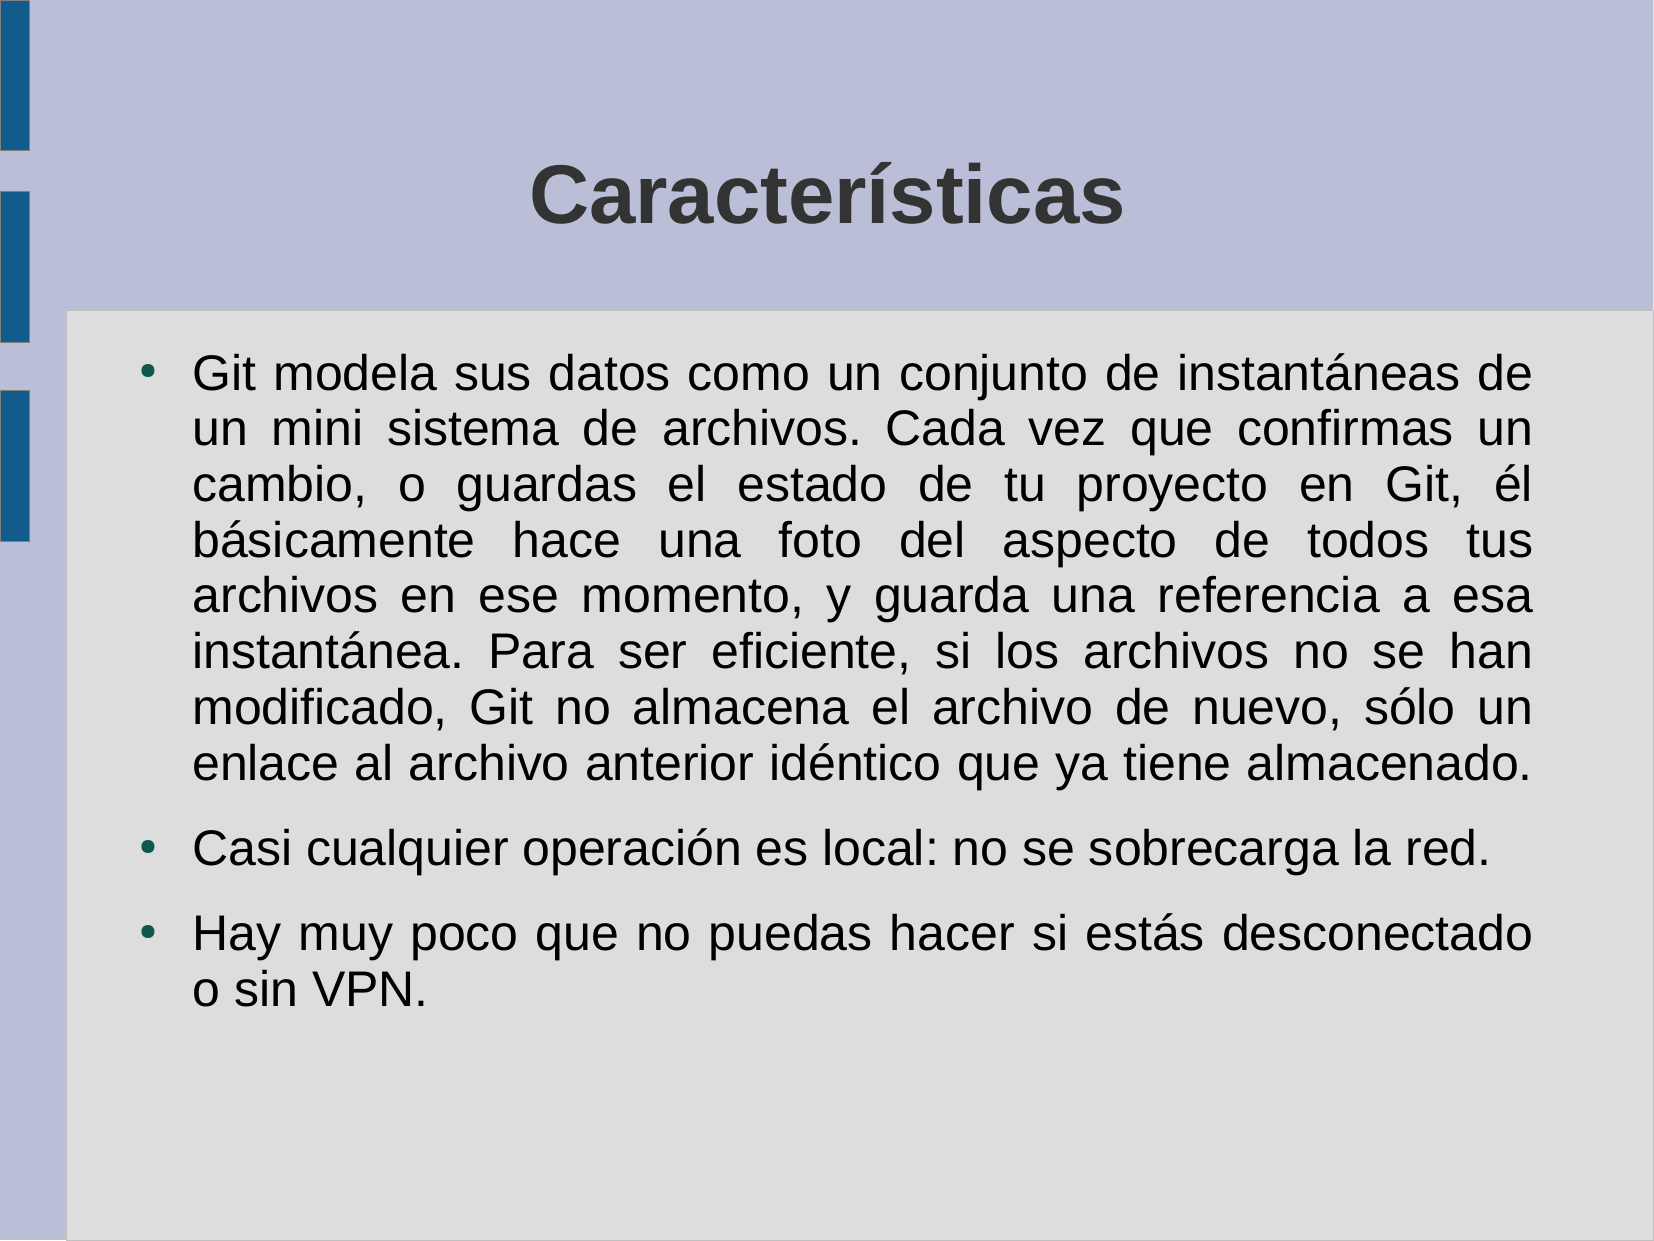

# Características
Git modela sus datos como un conjunto de instantáneas de un mini sistema de archivos. Cada vez que confirmas un cambio, o guardas el estado de tu proyecto en Git, él básicamente hace una foto del aspecto de todos tus archivos en ese momento, y guarda una referencia a esa instantánea. Para ser eficiente, si los archivos no se han modificado, Git no almacena el archivo de nuevo, sólo un enlace al archivo anterior idéntico que ya tiene almacenado.
Casi cualquier operación es local: no se sobrecarga la red.
Hay muy poco que no puedas hacer si estás desconectado o sin VPN.